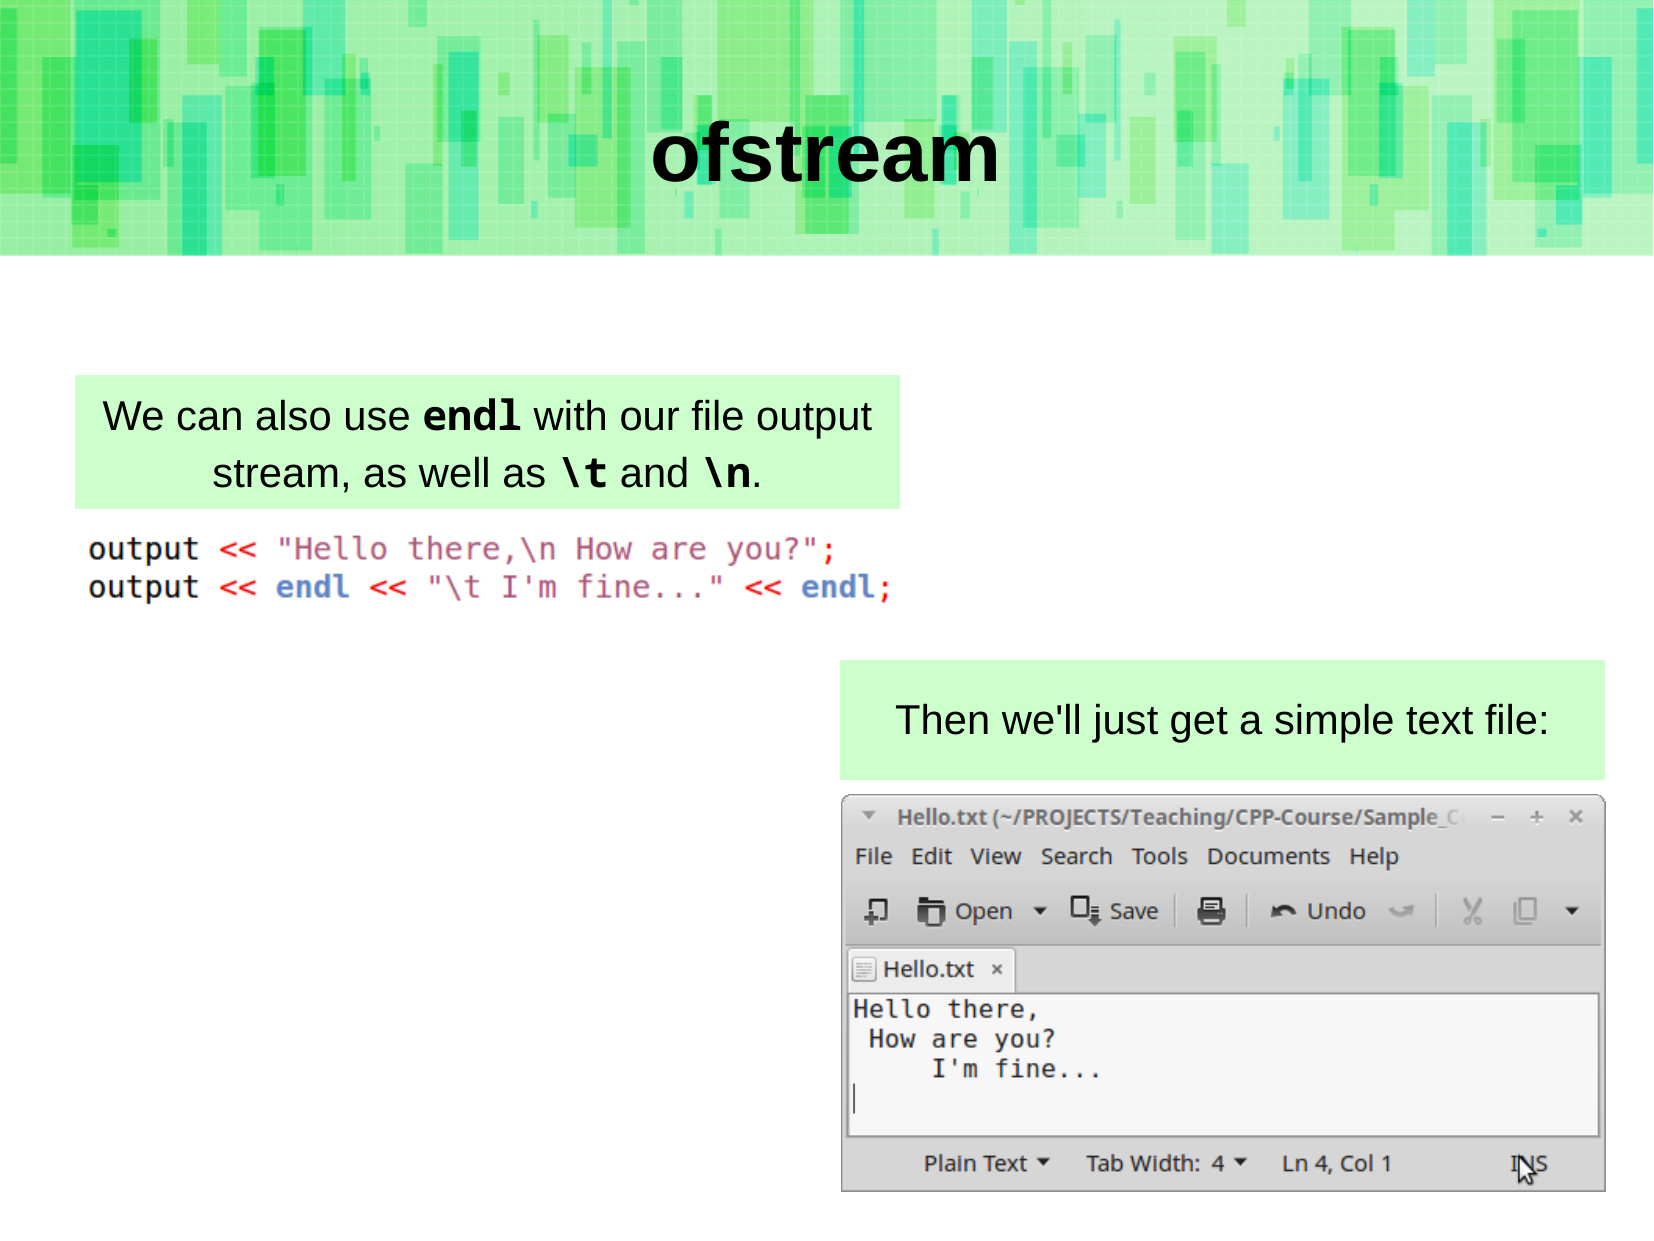

# ofstream
We can also use endl with our file output stream, as well as \t and \n.
Then we'll just get a simple text file: